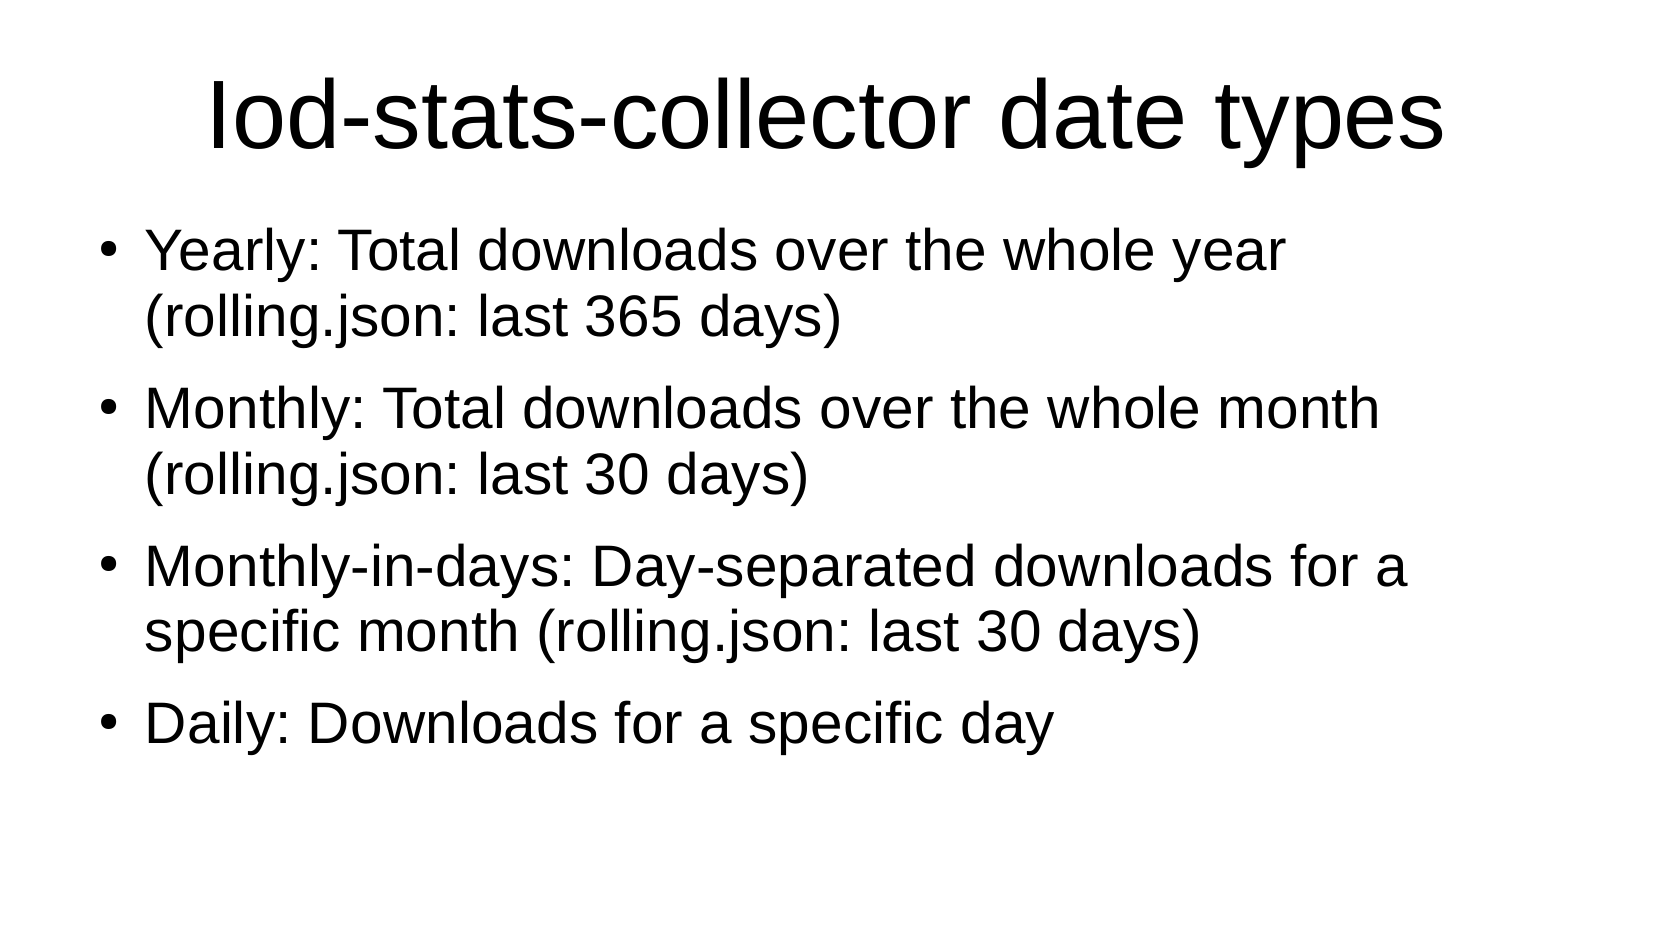

# Iod-stats-collector date types
Yearly: Total downloads over the whole year (rolling.json: last 365 days)
Monthly: Total downloads over the whole month (rolling.json: last 30 days)
Monthly-in-days: Day-separated downloads for a specific month (rolling.json: last 30 days)
Daily: Downloads for a specific day